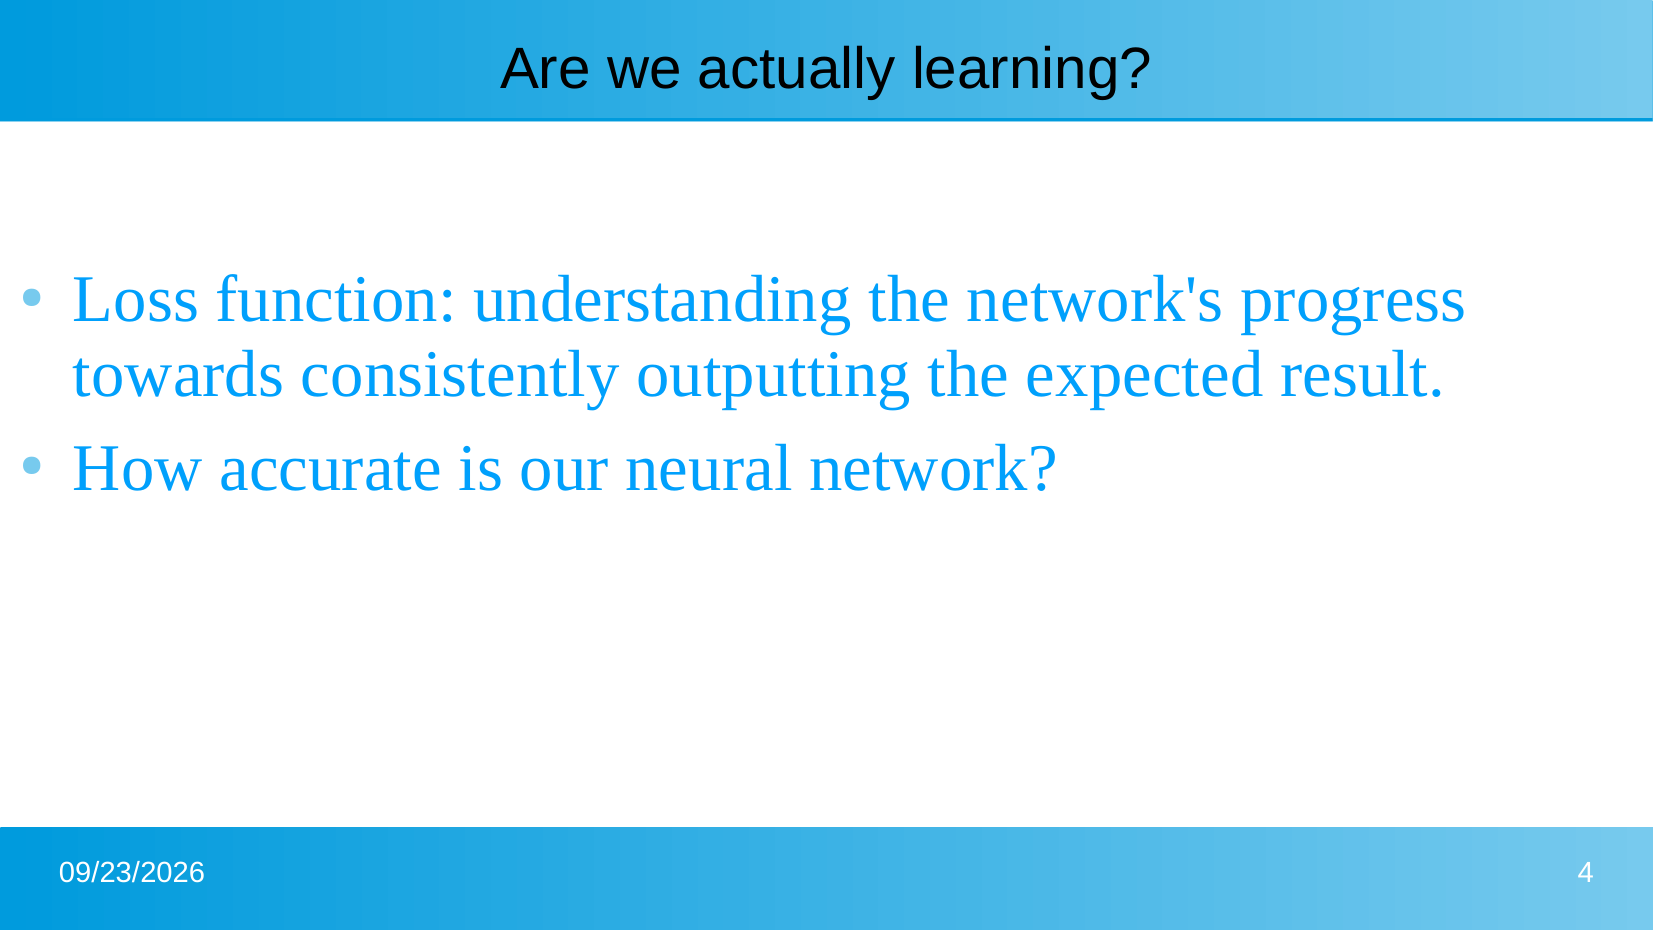

# Are we actually learning?
Loss function: understanding the network's progress towards consistently outputting the expected result.
How accurate is our neural network?
4